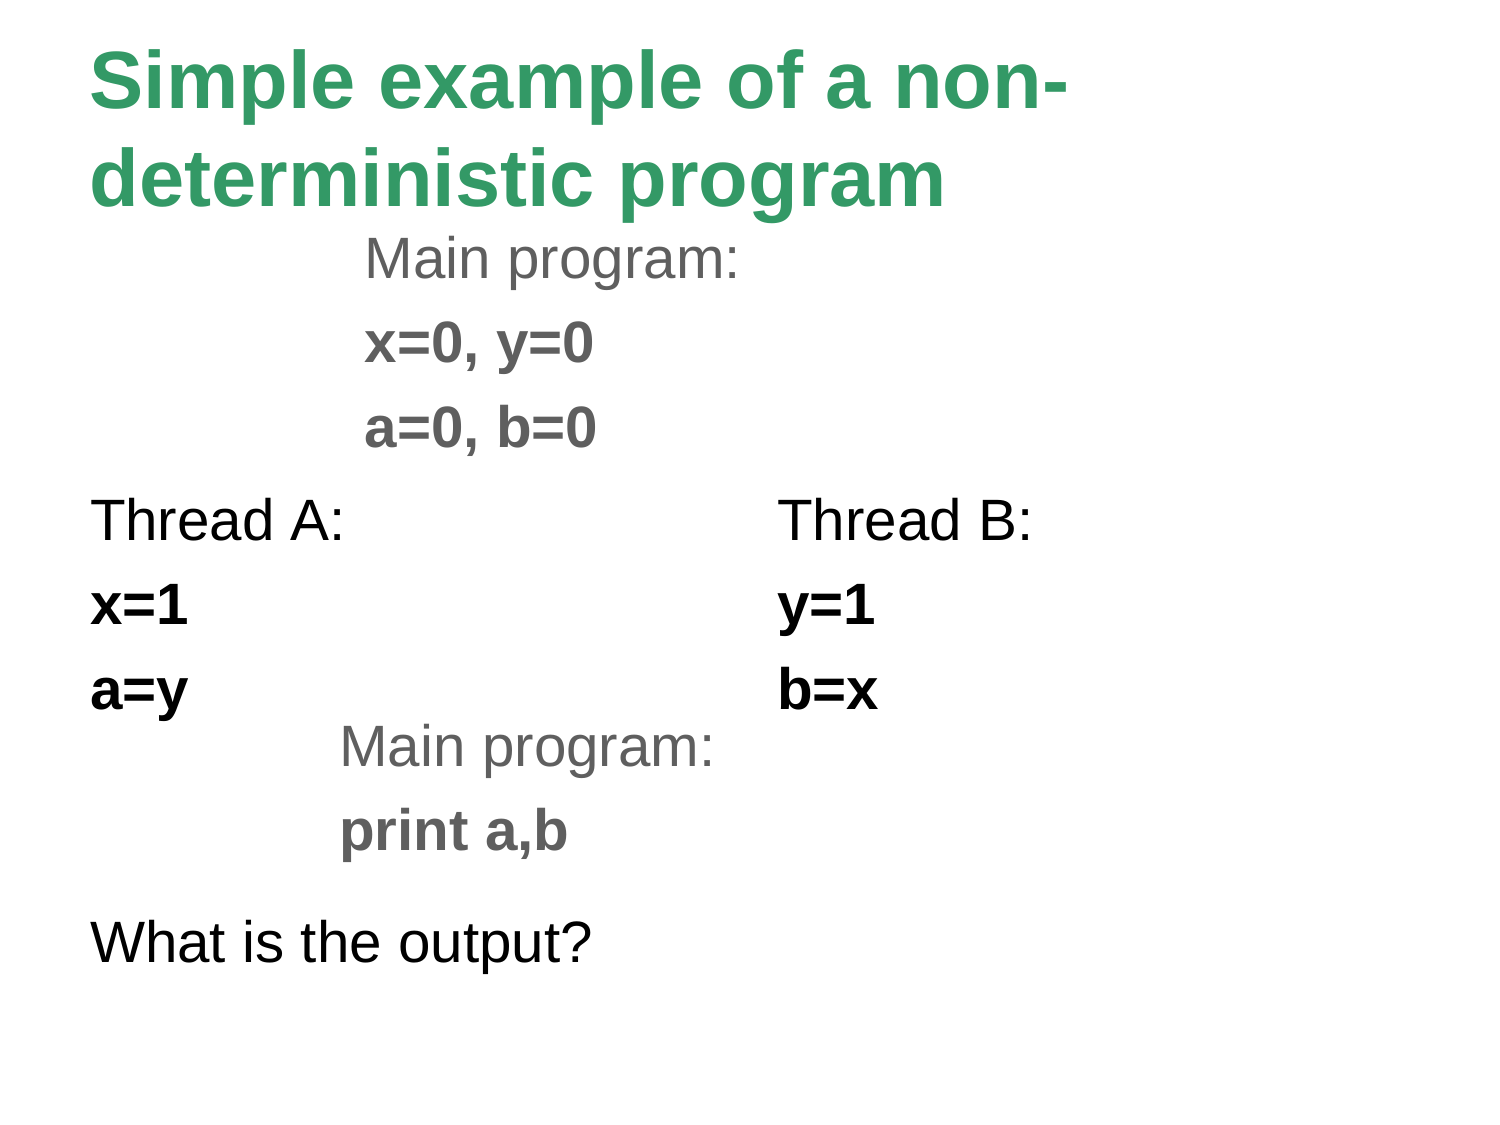

# Simple example of a non-deterministic program
Main program:
x=0, y=0
a=0, b=0
Thread A:
x=1
a=y
What is the output?
Thread B:
y=1
b=x
Main program:
print a,b